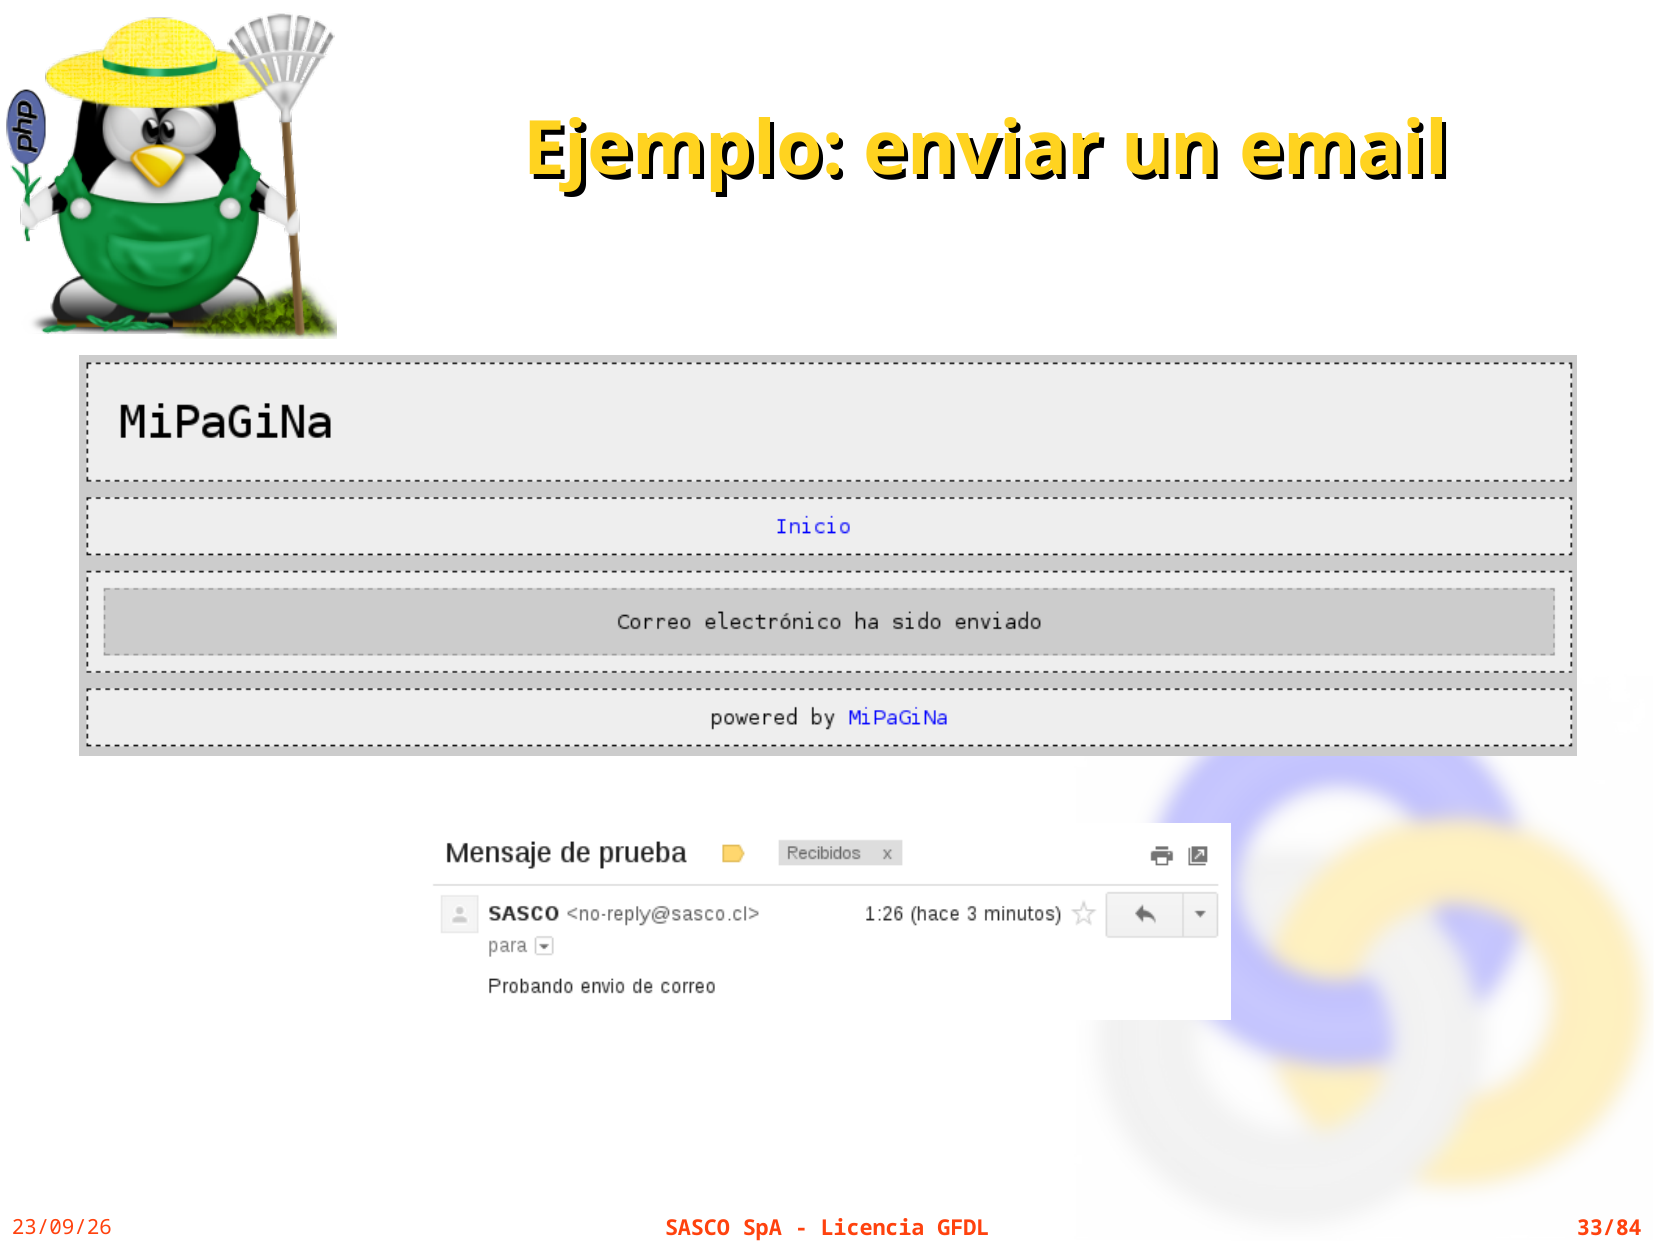

# Ejemplo: enviar un email
SASCO SpA - Licencia GFDL
33